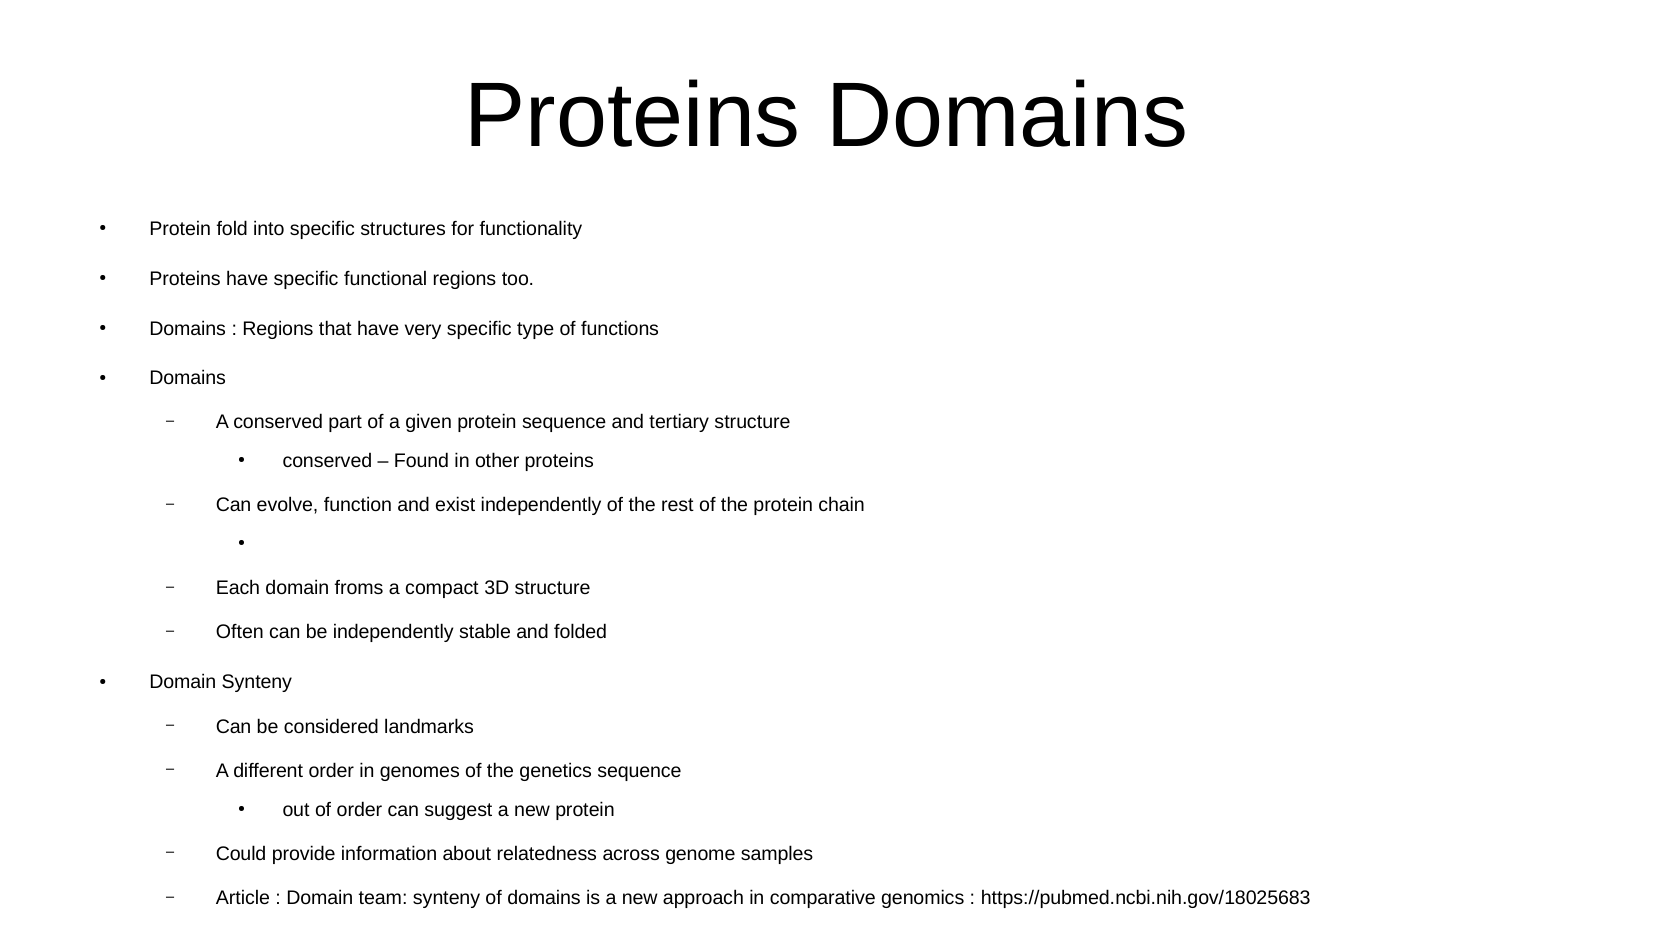

# Proteins Domains
Protein fold into specific structures for functionality
Proteins have specific functional regions too.
Domains : Regions that have very specific type of functions
Domains
A conserved part of a given protein sequence and tertiary structure
conserved – Found in other proteins
Can evolve, function and exist independently of the rest of the protein chain
Each domain froms a compact 3D structure
Often can be independently stable and folded
Domain Synteny
Can be considered landmarks
A different order in genomes of the genetics sequence
out of order can suggest a new protein
Could provide information about relatedness across genome samples
Article : Domain team: synteny of domains is a new approach in comparative genomics : https://pubmed.ncbi.nih.gov/18025683